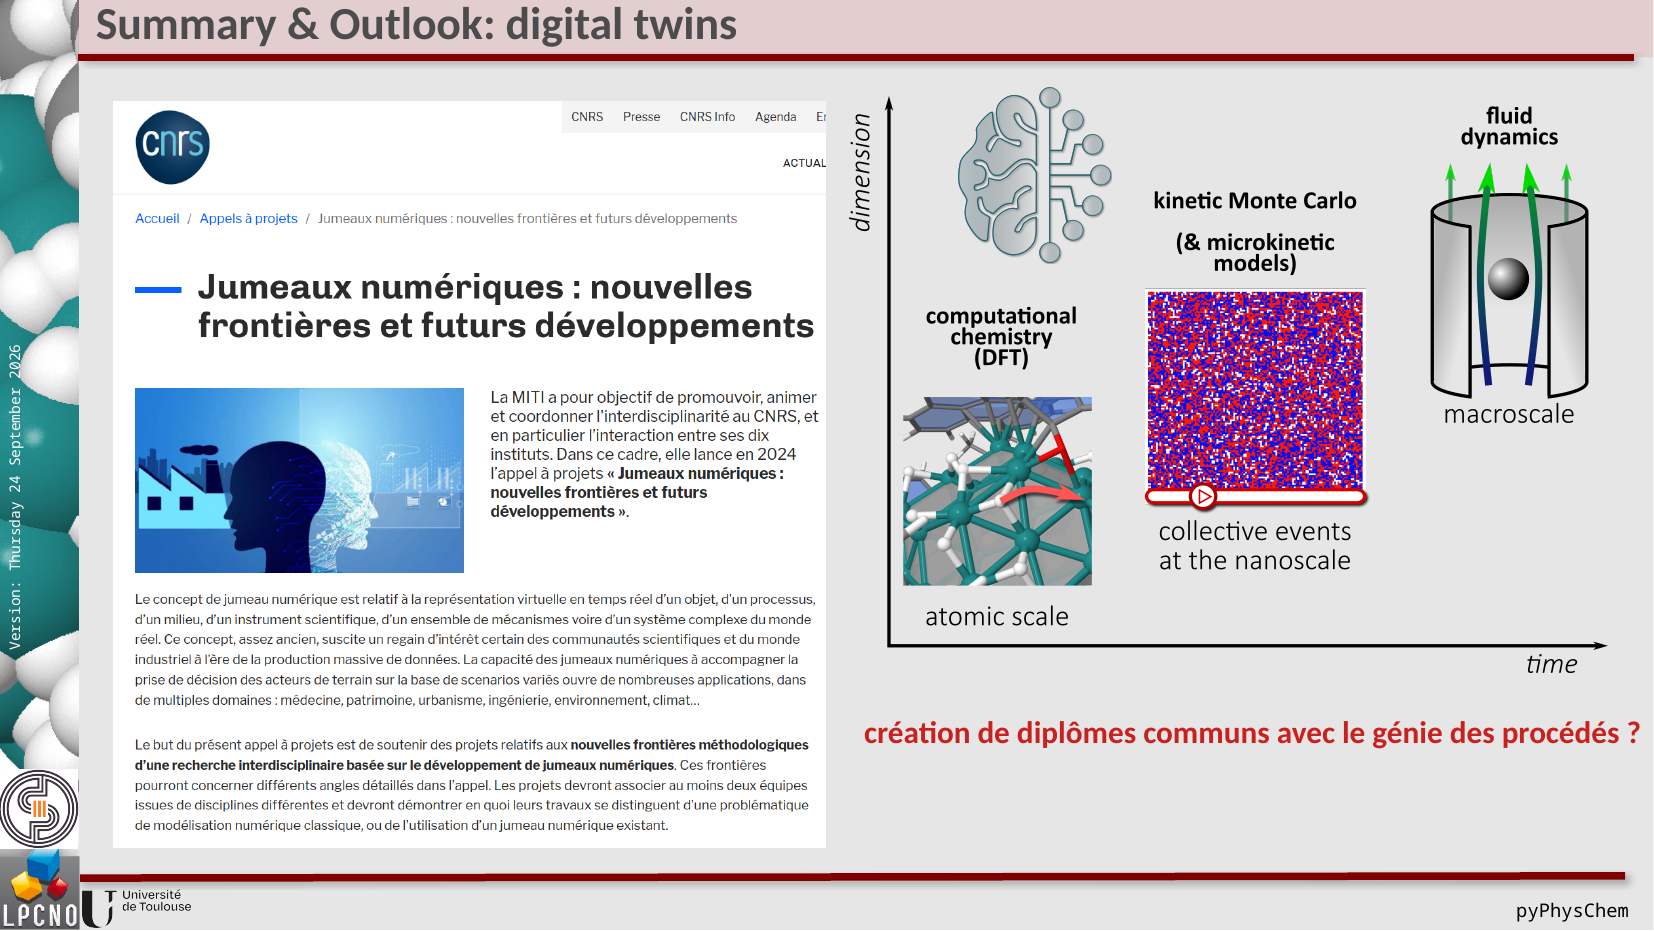

# Summary & Outlook: digital twins
création de diplômes communs avec le génie des procédés ?